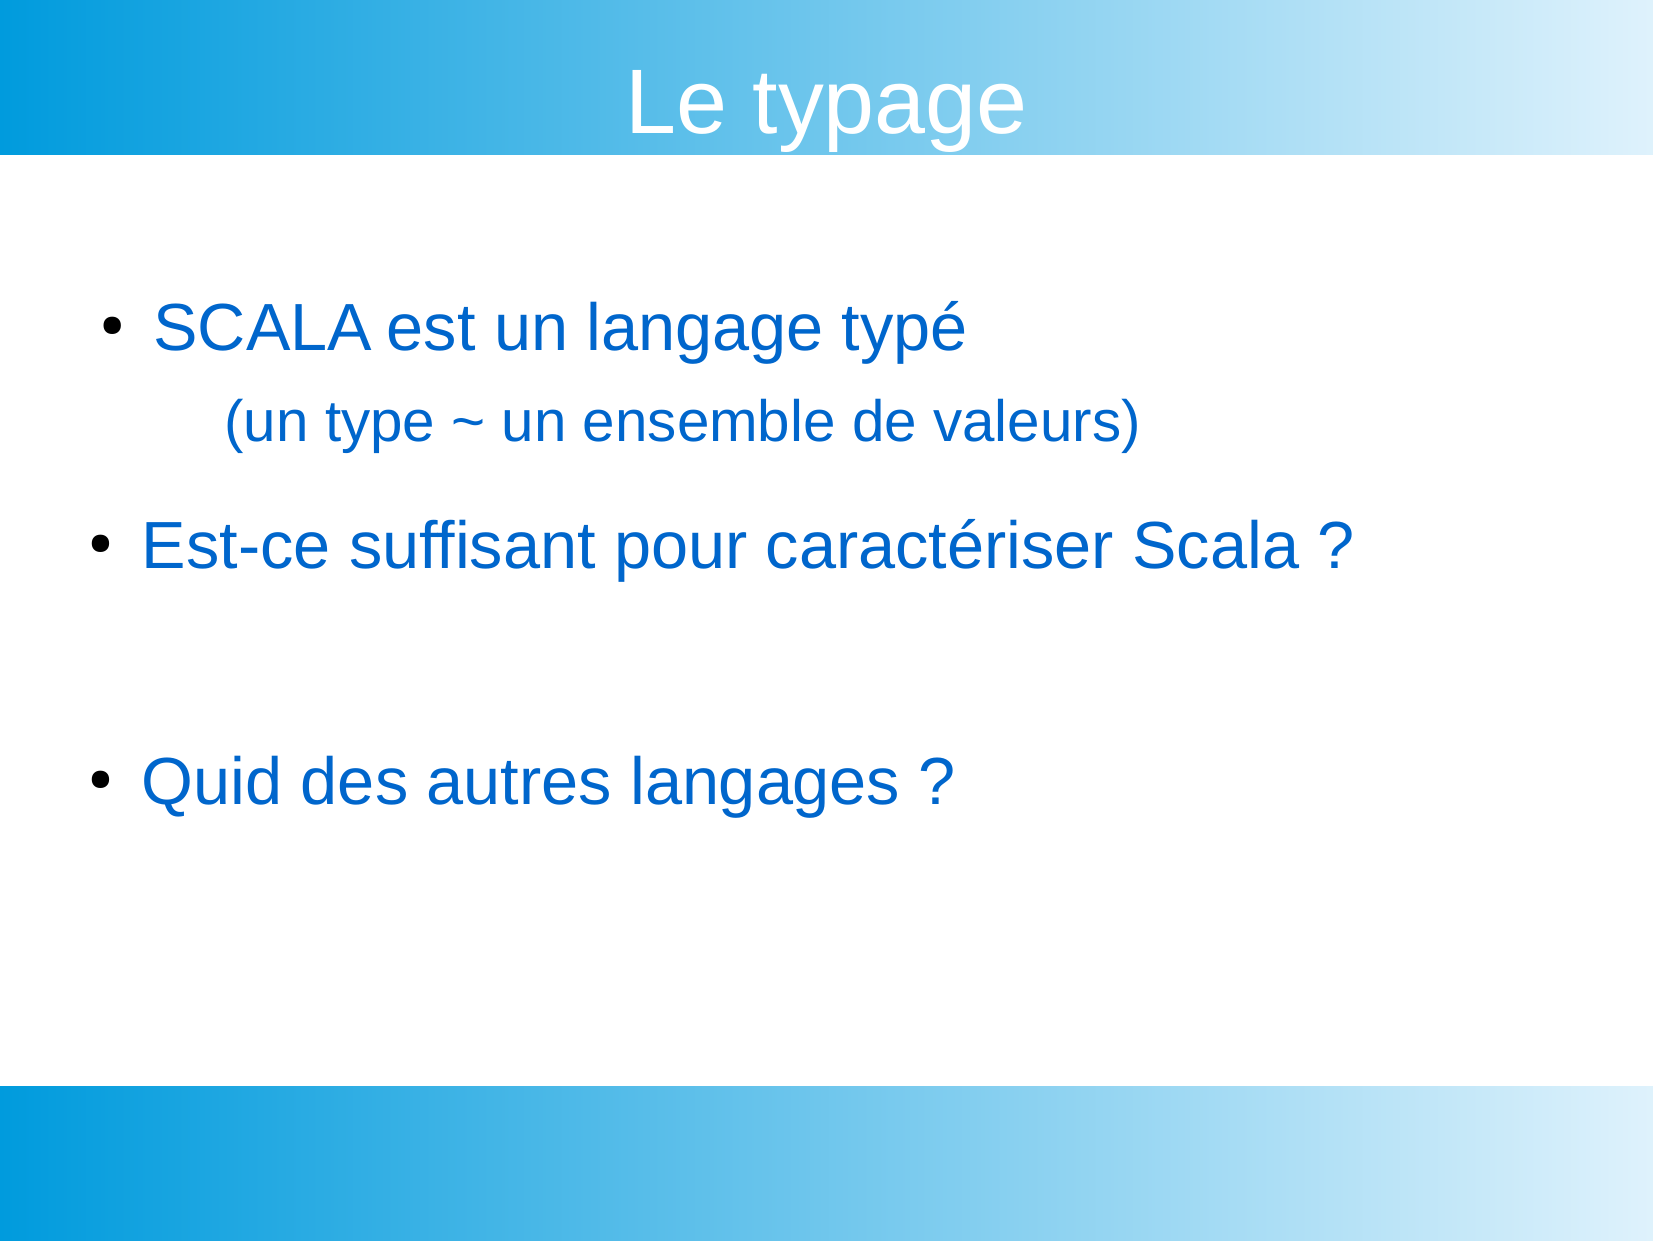

# Le typage
SCALA est un langage typé
(un type ~ un ensemble de valeurs)
Est-ce suffisant pour caractériser Scala ?
Quid des autres langages ?